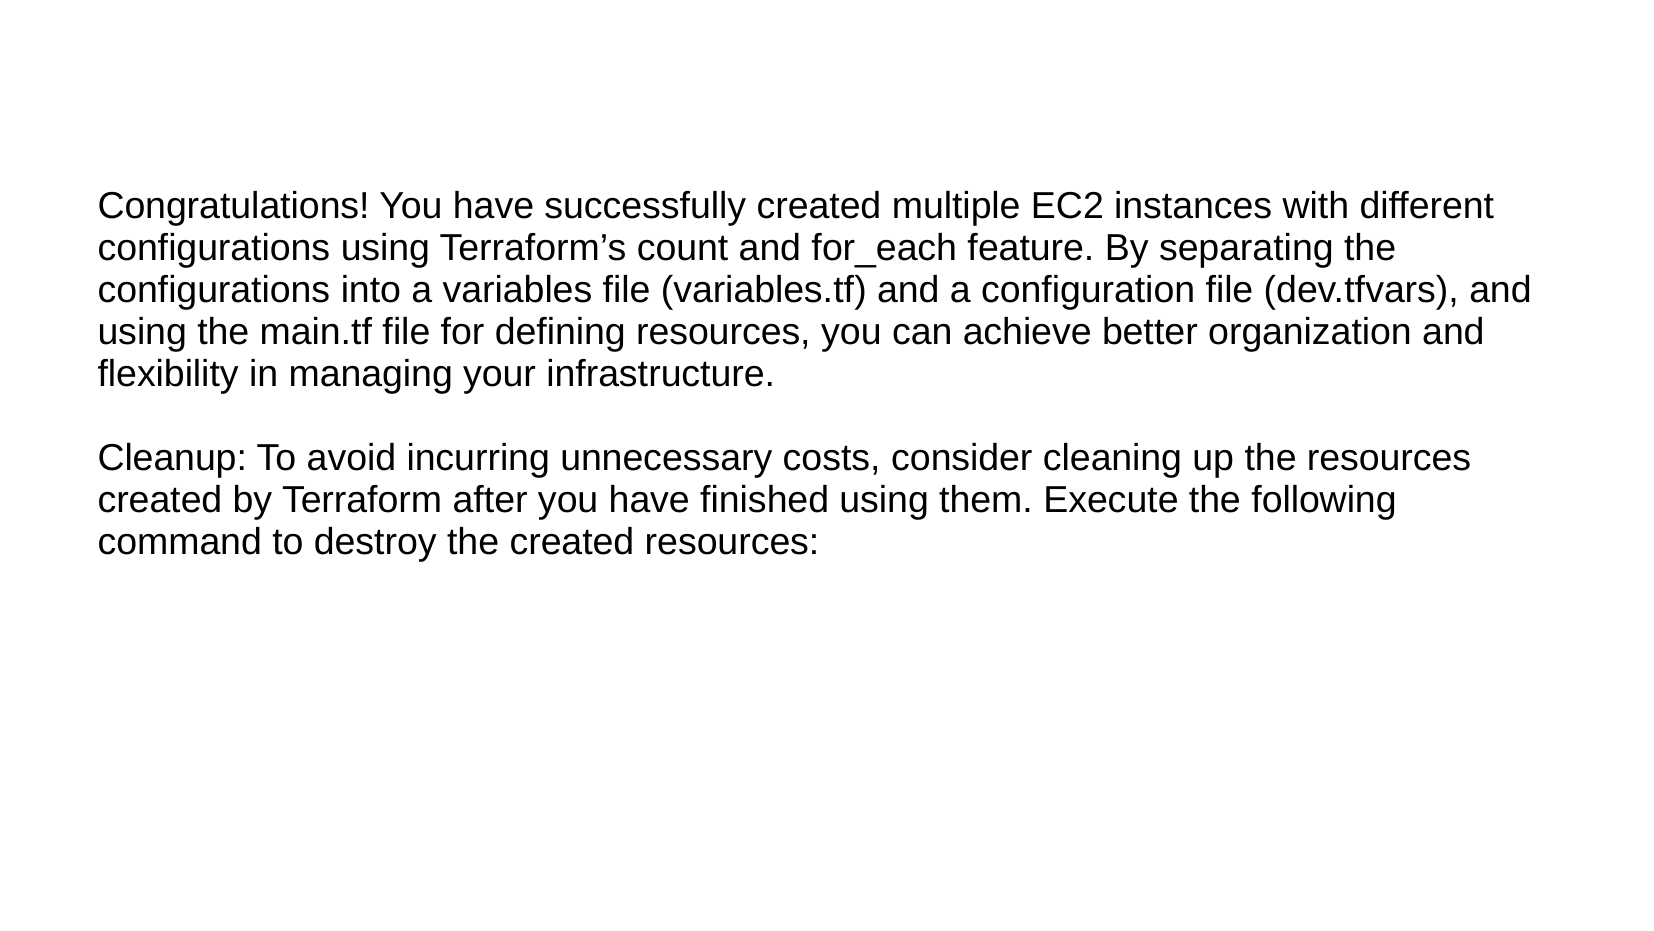

Congratulations! You have successfully created multiple EC2 instances with different configurations using Terraform’s count and for_each feature. By separating the configurations into a variables file (variables.tf) and a configuration file (dev.tfvars), and using the main.tf file for defining resources, you can achieve better organization and flexibility in managing your infrastructure.
Cleanup: To avoid incurring unnecessary costs, consider cleaning up the resources created by Terraform after you have finished using them. Execute the following command to destroy the created resources: